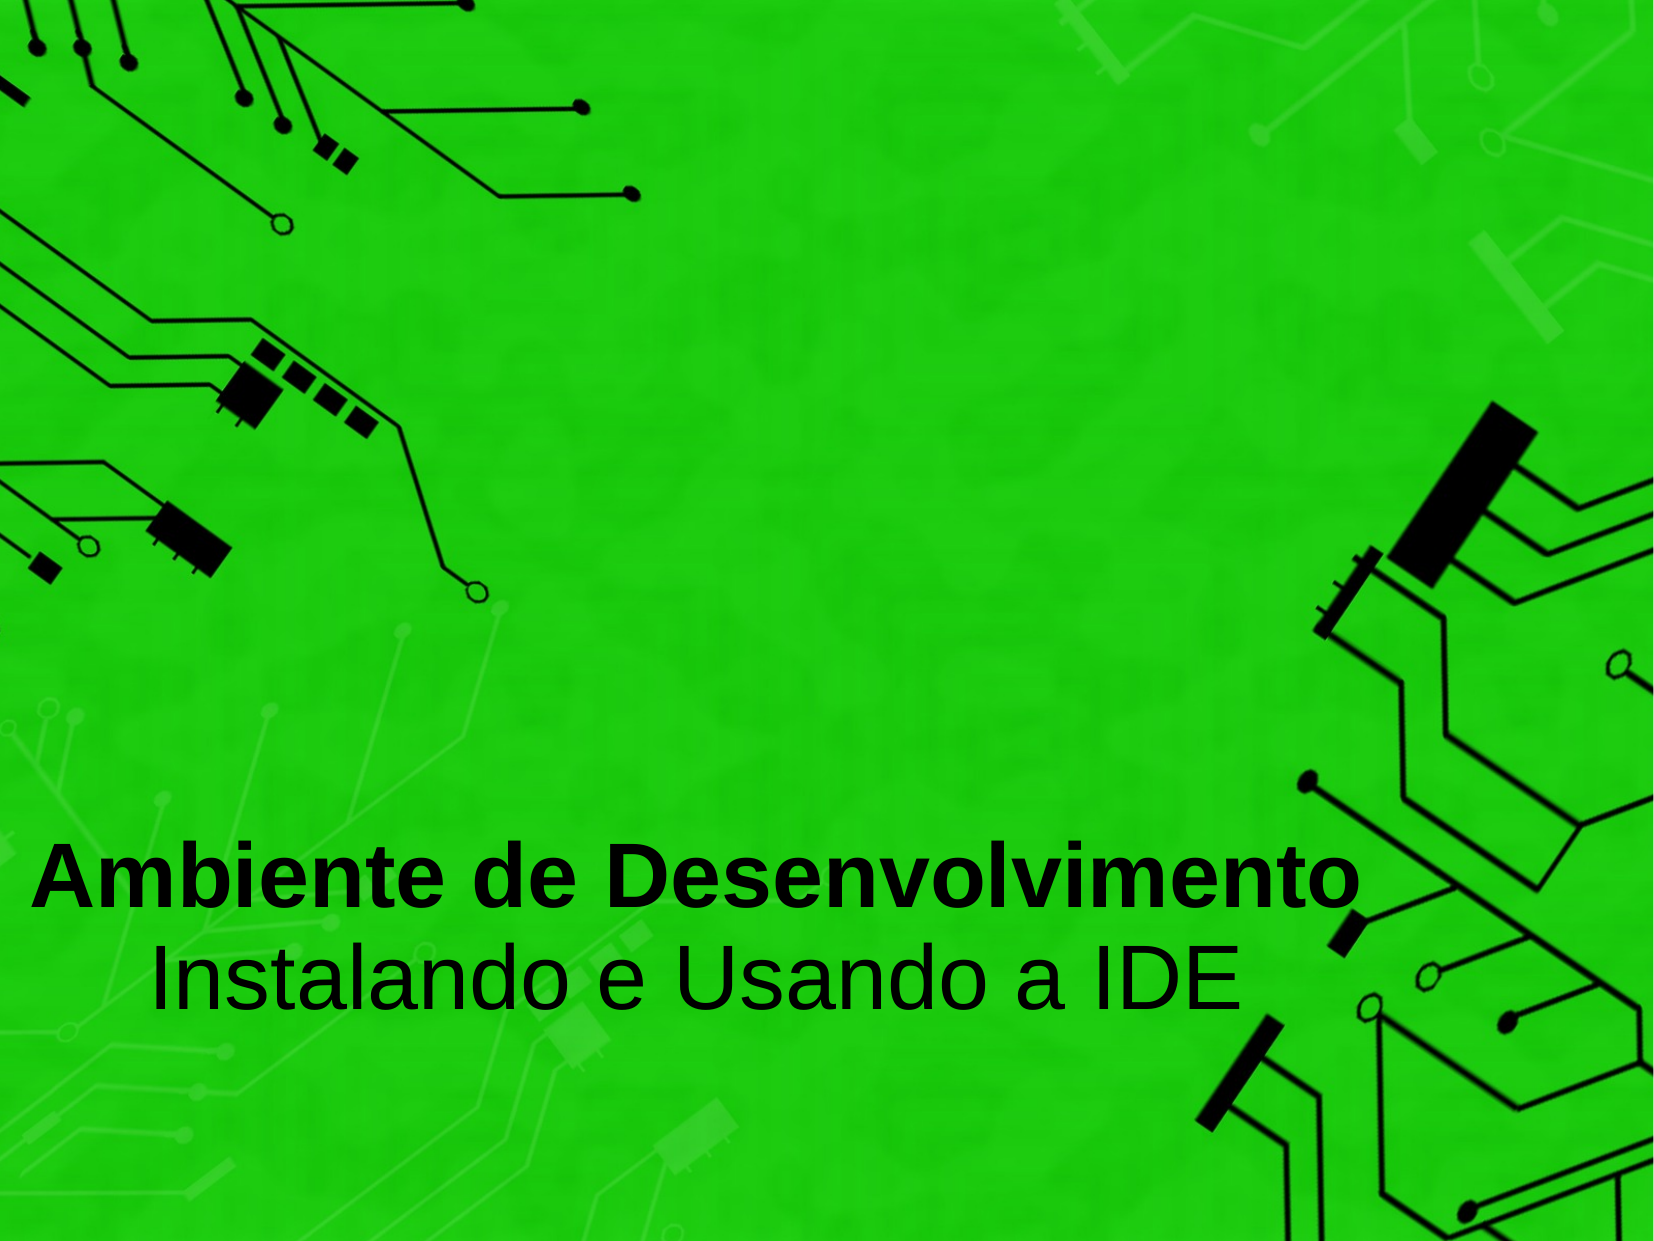

# Ambiente de Desenvolvimento Instalando e Usando a IDE